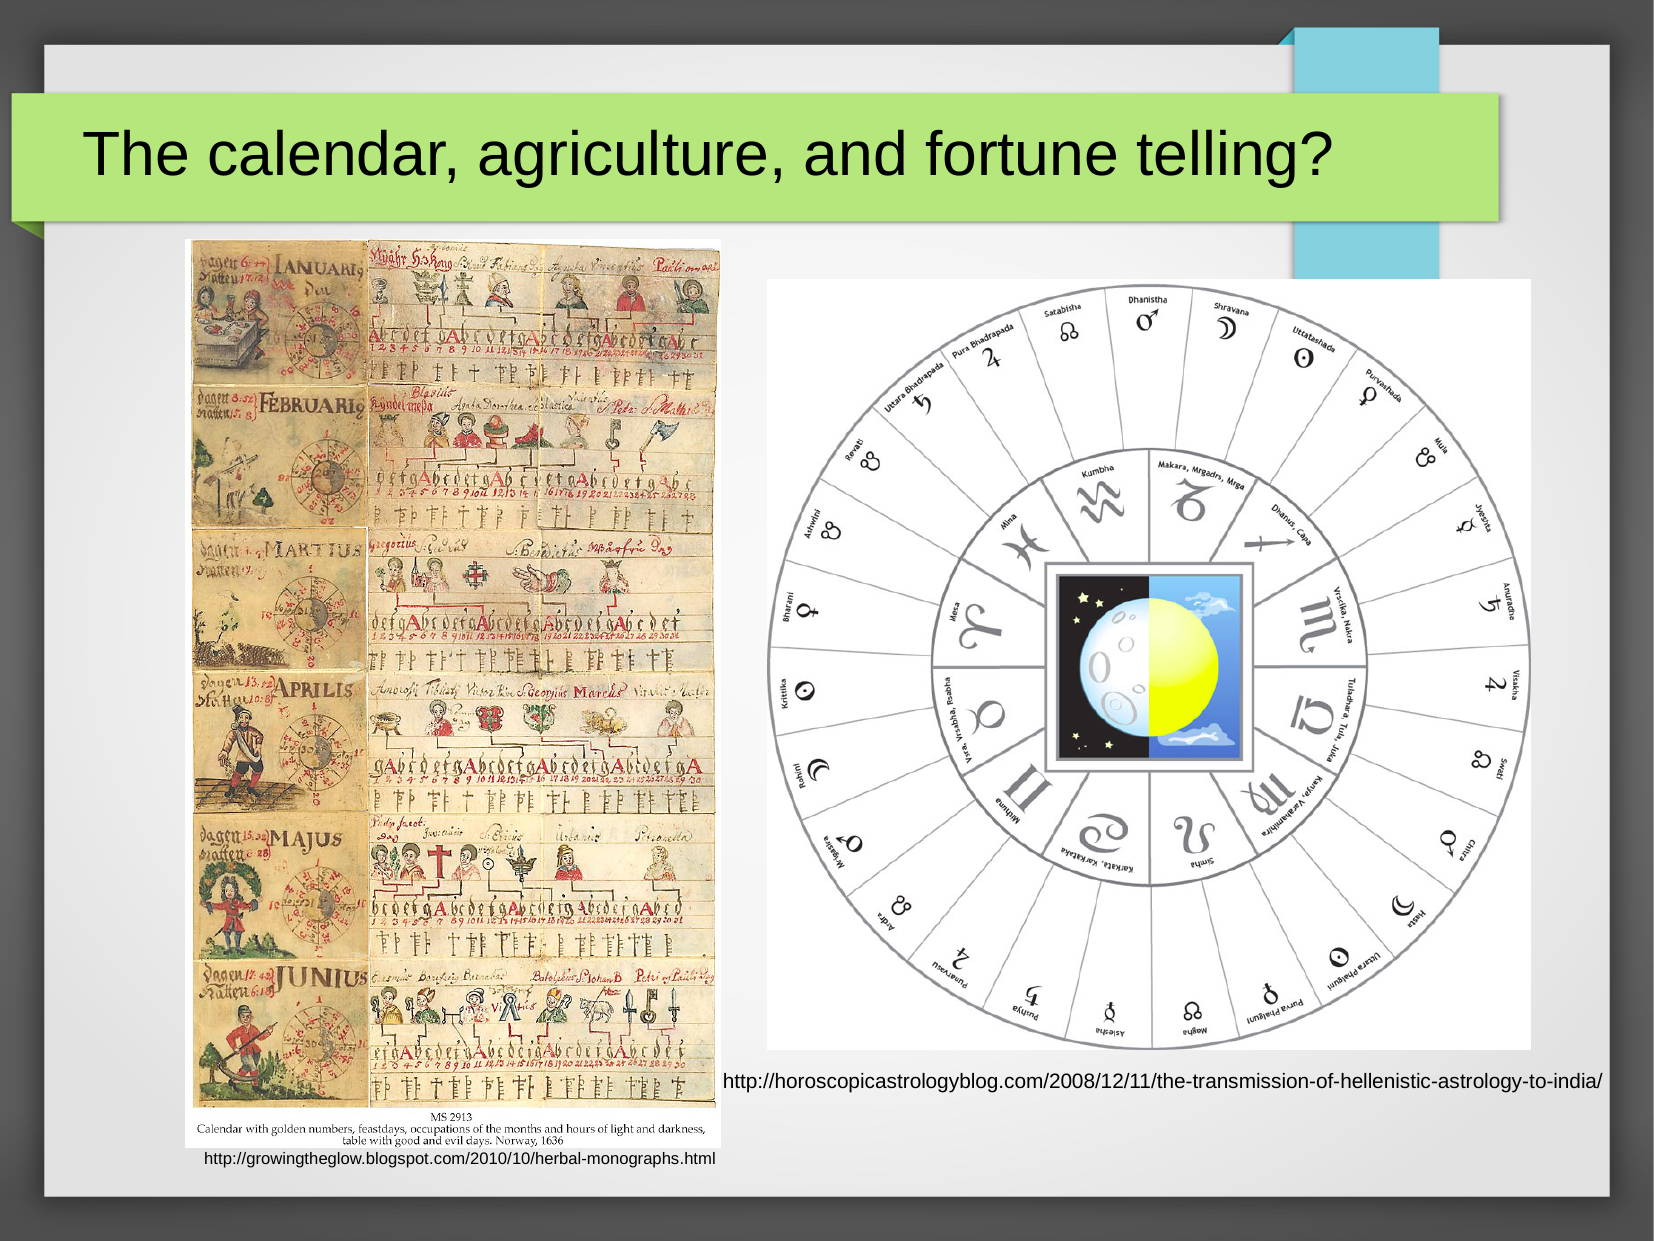

# The calendar, agriculture, and fortune telling?
http://horoscopicastrologyblog.com/2008/12/11/the-transmission-of-hellenistic-astrology-to-india/
http://growingtheglow.blogspot.com/2010/10/herbal-monographs.html